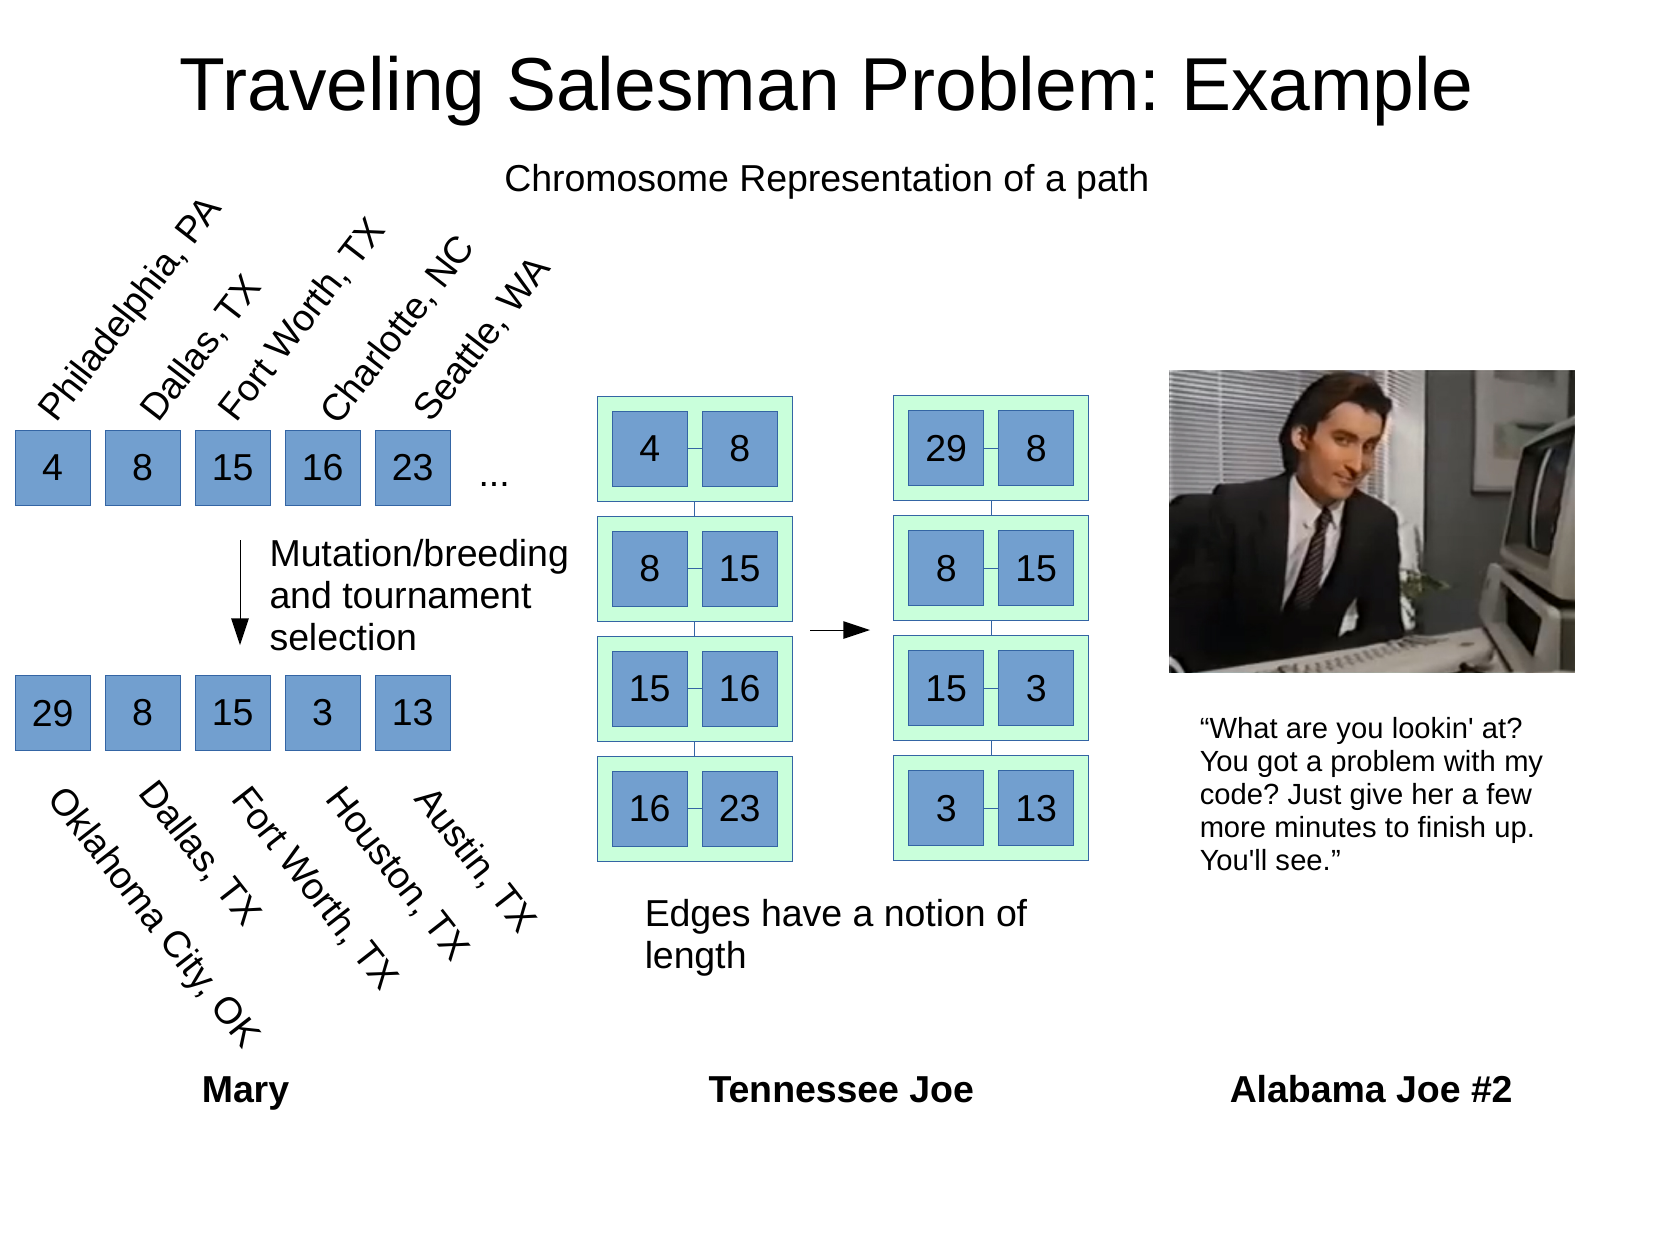

# Traveling Salesman Problem: Example
Chromosome Representation of a path
Philadelphia, PA
Fort Worth, TX
Charlotte, NC
Seattle, WA
Dallas, TX
29
8
4
8
4
8
15
16
23
...
Mutation/breeding and tournament selection
8
15
8
15
15
3
15
16
8
15
3
13
29
“What are you lookin' at? You got a problem with my code? Just give her a few more minutes to finish up. You'll see.”
3
13
16
23
Dallas, TX
Austin, TX
Houston, TX
Fort Worth, TX
Edges have a notion of length
Oklahoma City, OK
Mary
Tennessee Joe
Alabama Joe #2